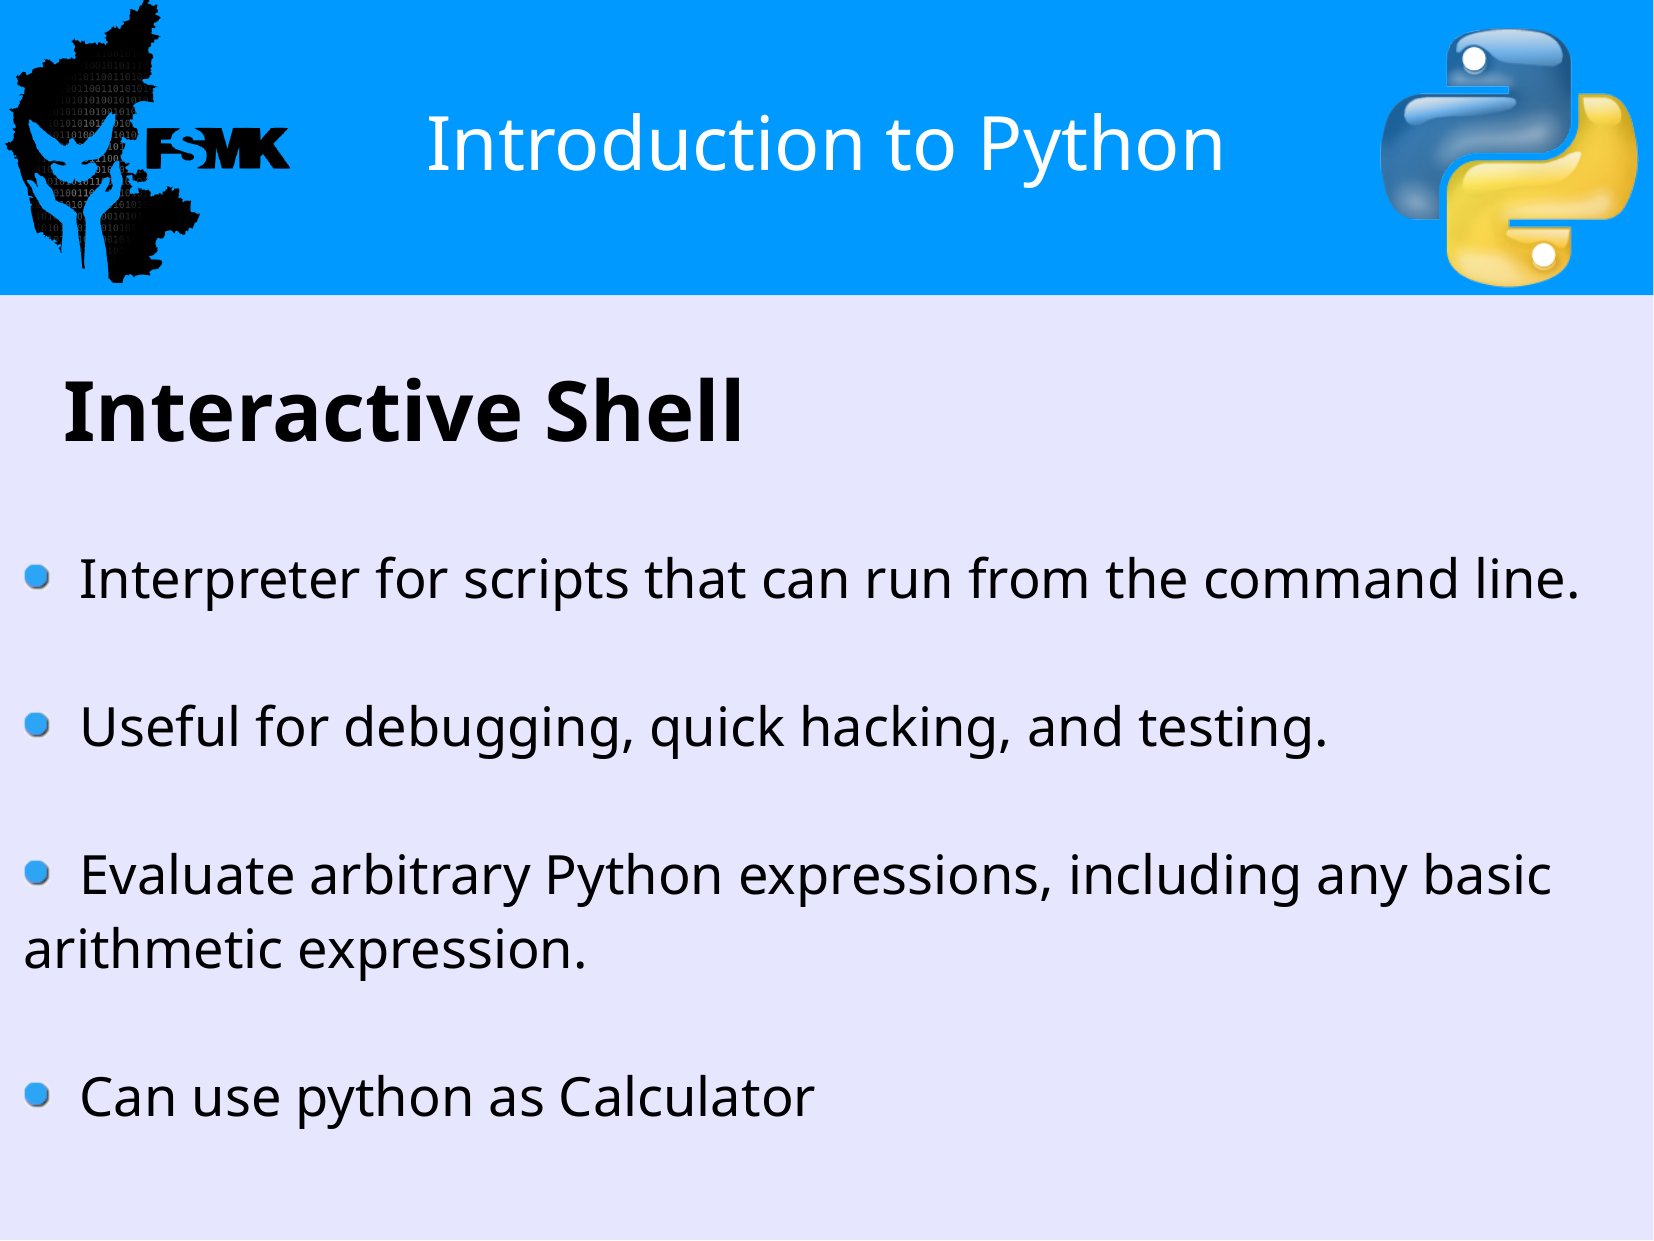

# Introduction to Python
Interactive Shell
 Interpreter for scripts that can run from the command line.
 Useful for debugging, quick hacking, and testing.
 Evaluate arbitrary Python expressions, including any basic arithmetic expression.
 Can use python as Calculator